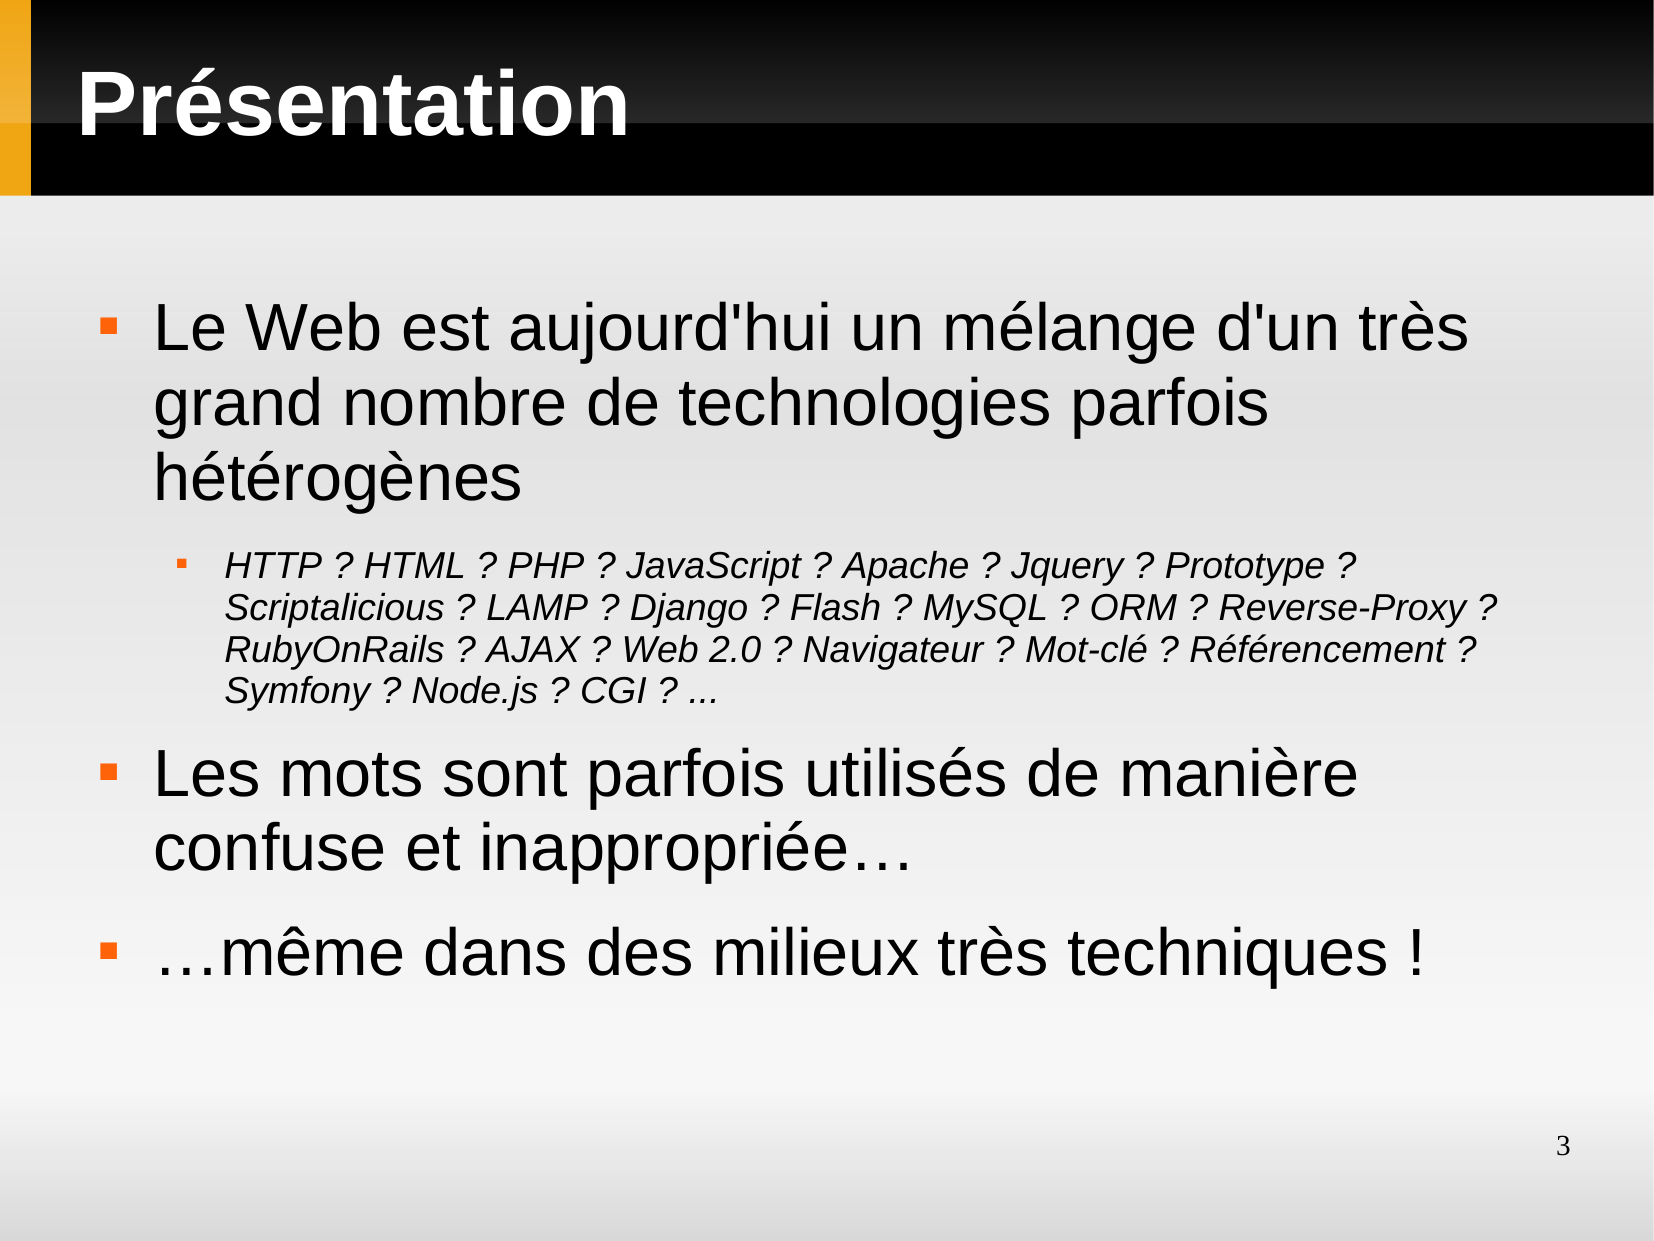

# Présentation
Le Web est aujourd'hui un mélange d'un très grand nombre de technologies parfois hétérogènes
HTTP ? HTML ? PHP ? JavaScript ? Apache ? Jquery ? Prototype ? Scriptalicious ? LAMP ? Django ? Flash ? MySQL ? ORM ? Reverse-Proxy ? RubyOnRails ? AJAX ? Web 2.0 ? Navigateur ? Mot-clé ? Référencement ? Symfony ? Node.js ? CGI ? ...
Les mots sont parfois utilisés de manière confuse et inappropriée…
…même dans des milieux très techniques !
3